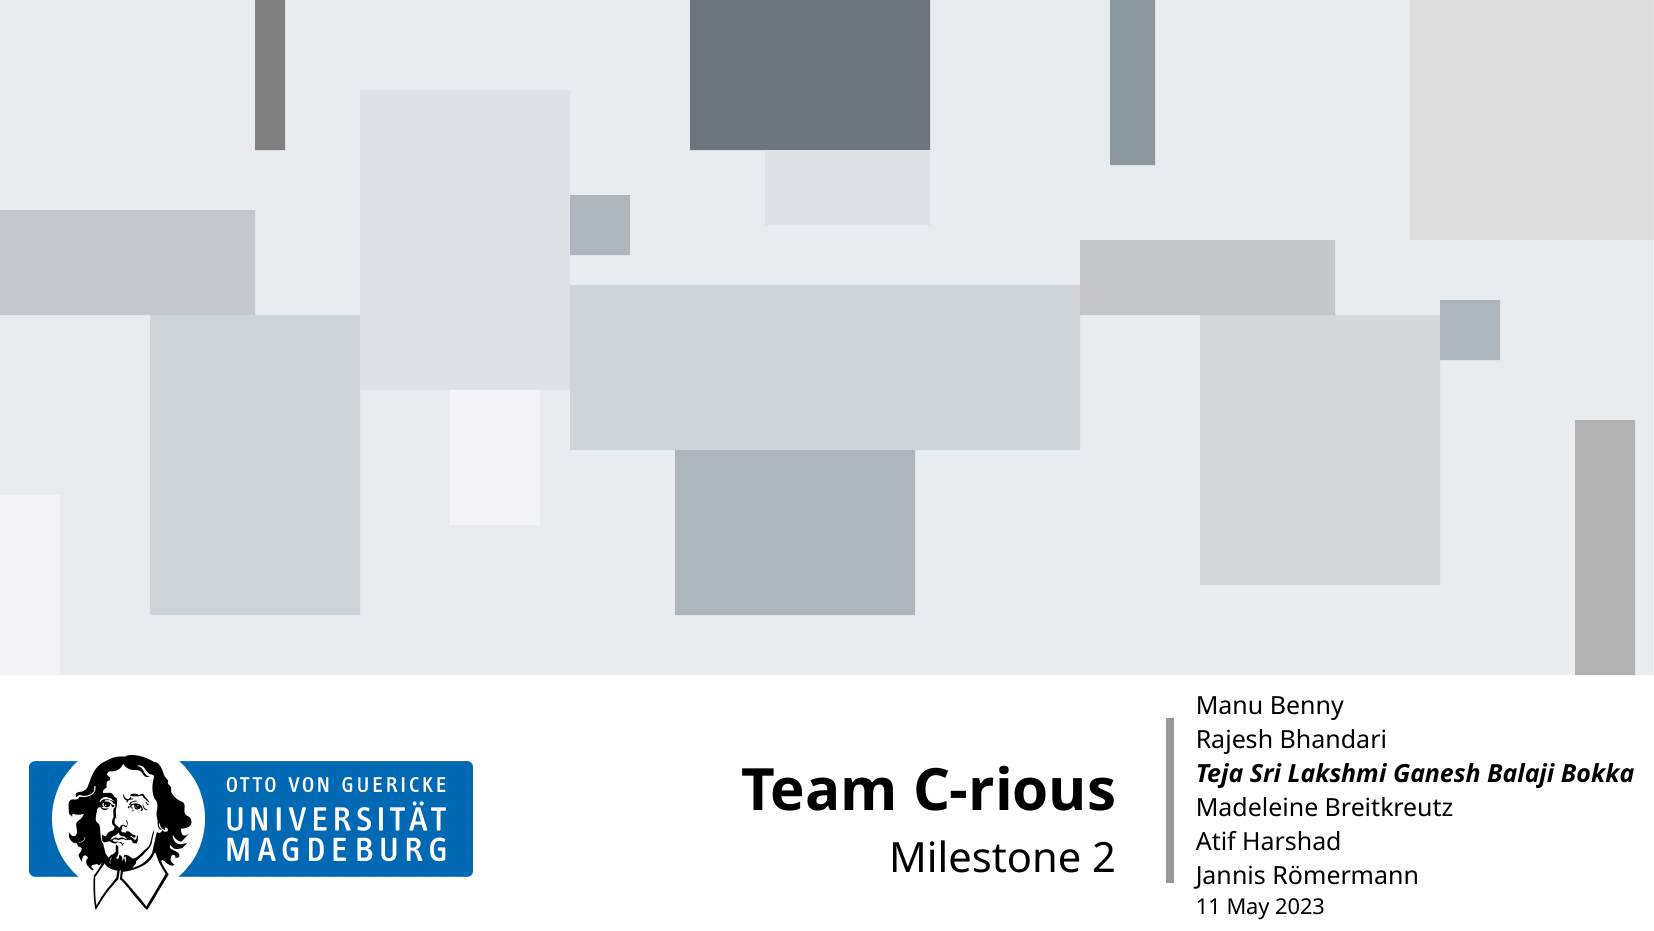

Manu Benny
Rajesh Bhandari
Teja Sri Lakshmi Ganesh Balaji Bokka Madeleine Breitkreutz
Atif Harshad
Jannis Römermann
11 May 2023
Team C-rious
Milestone 2